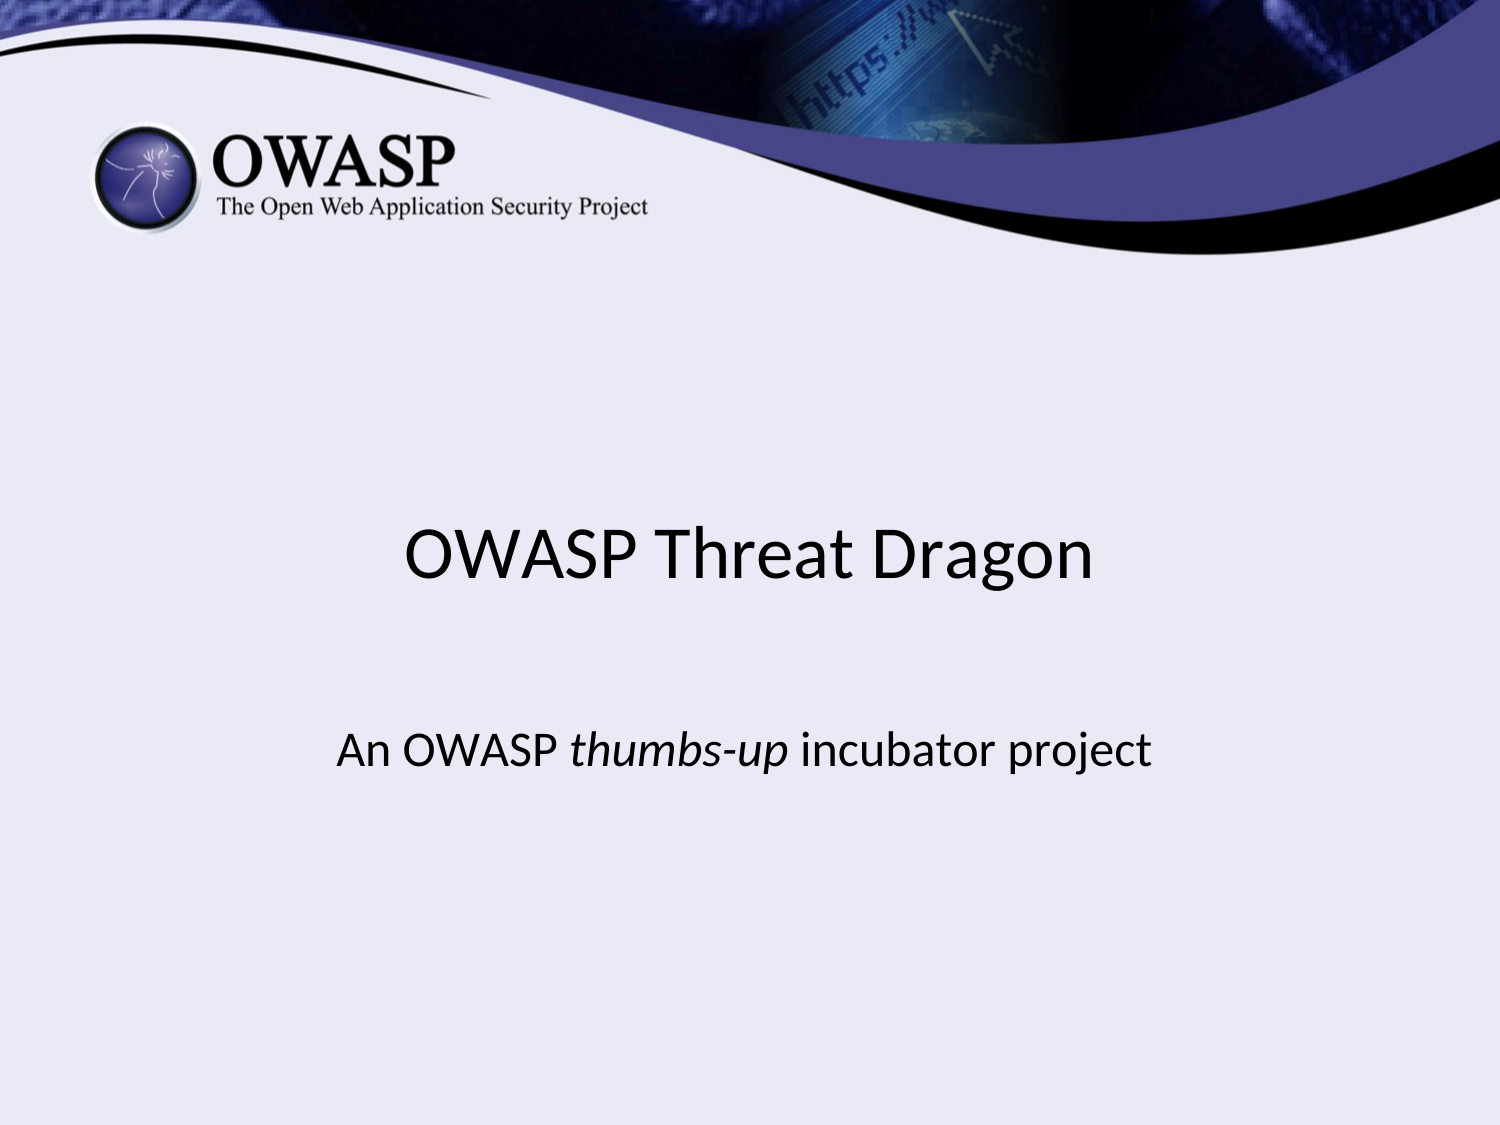

#
OWASP Threat Dragon
An OWASP thumbs-up incubator project